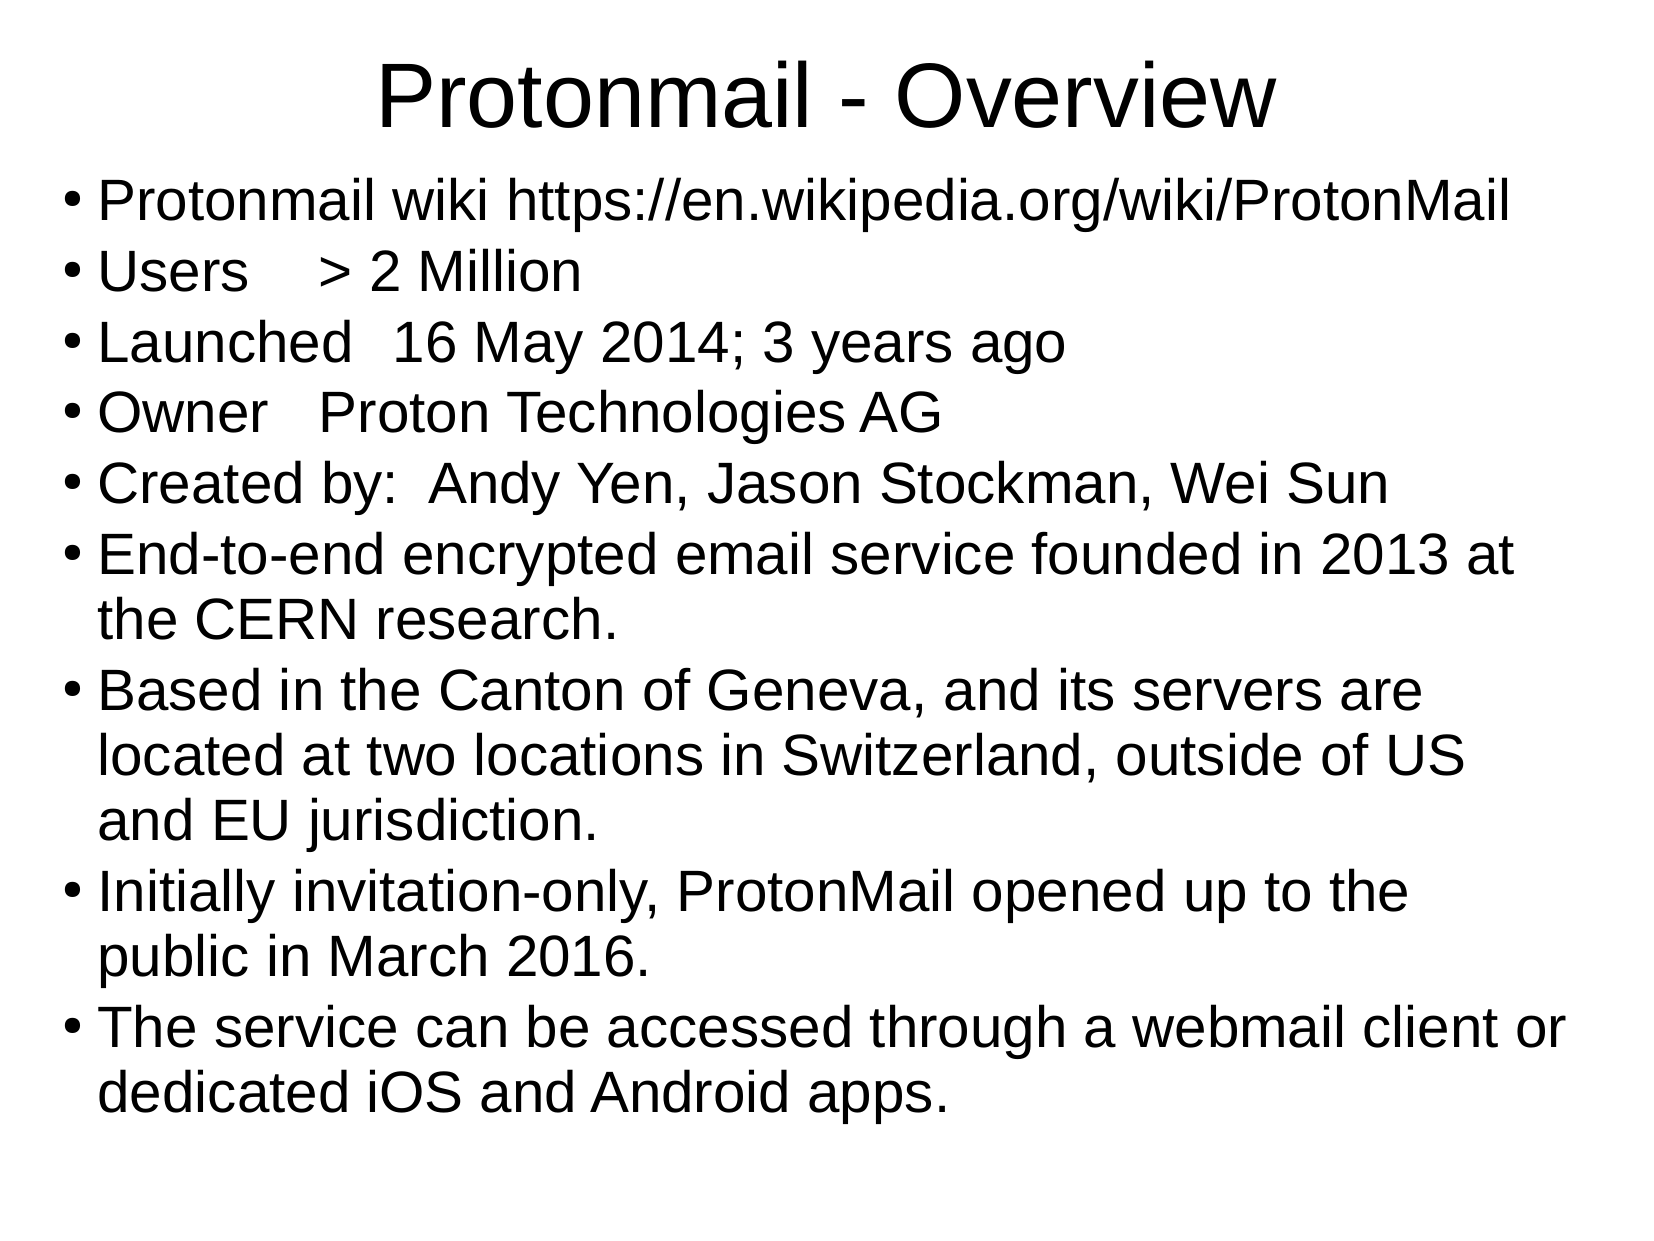

# Protonmail - Overview
Protonmail wiki https://en.wikipedia.org/wiki/ProtonMail
Users 	> 2 Million
Launched 	16 May 2014; 3 years ago
Owner 	Proton Technologies AG
Created by: Andy Yen, Jason Stockman, Wei Sun
End-to-end encrypted email service founded in 2013 at the CERN research.
Based in the Canton of Geneva, and its servers are located at two locations in Switzerland, outside of US and EU jurisdiction.
Initially invitation-only, ProtonMail opened up to the public in March 2016.
The service can be accessed through a webmail client or dedicated iOS and Android apps.